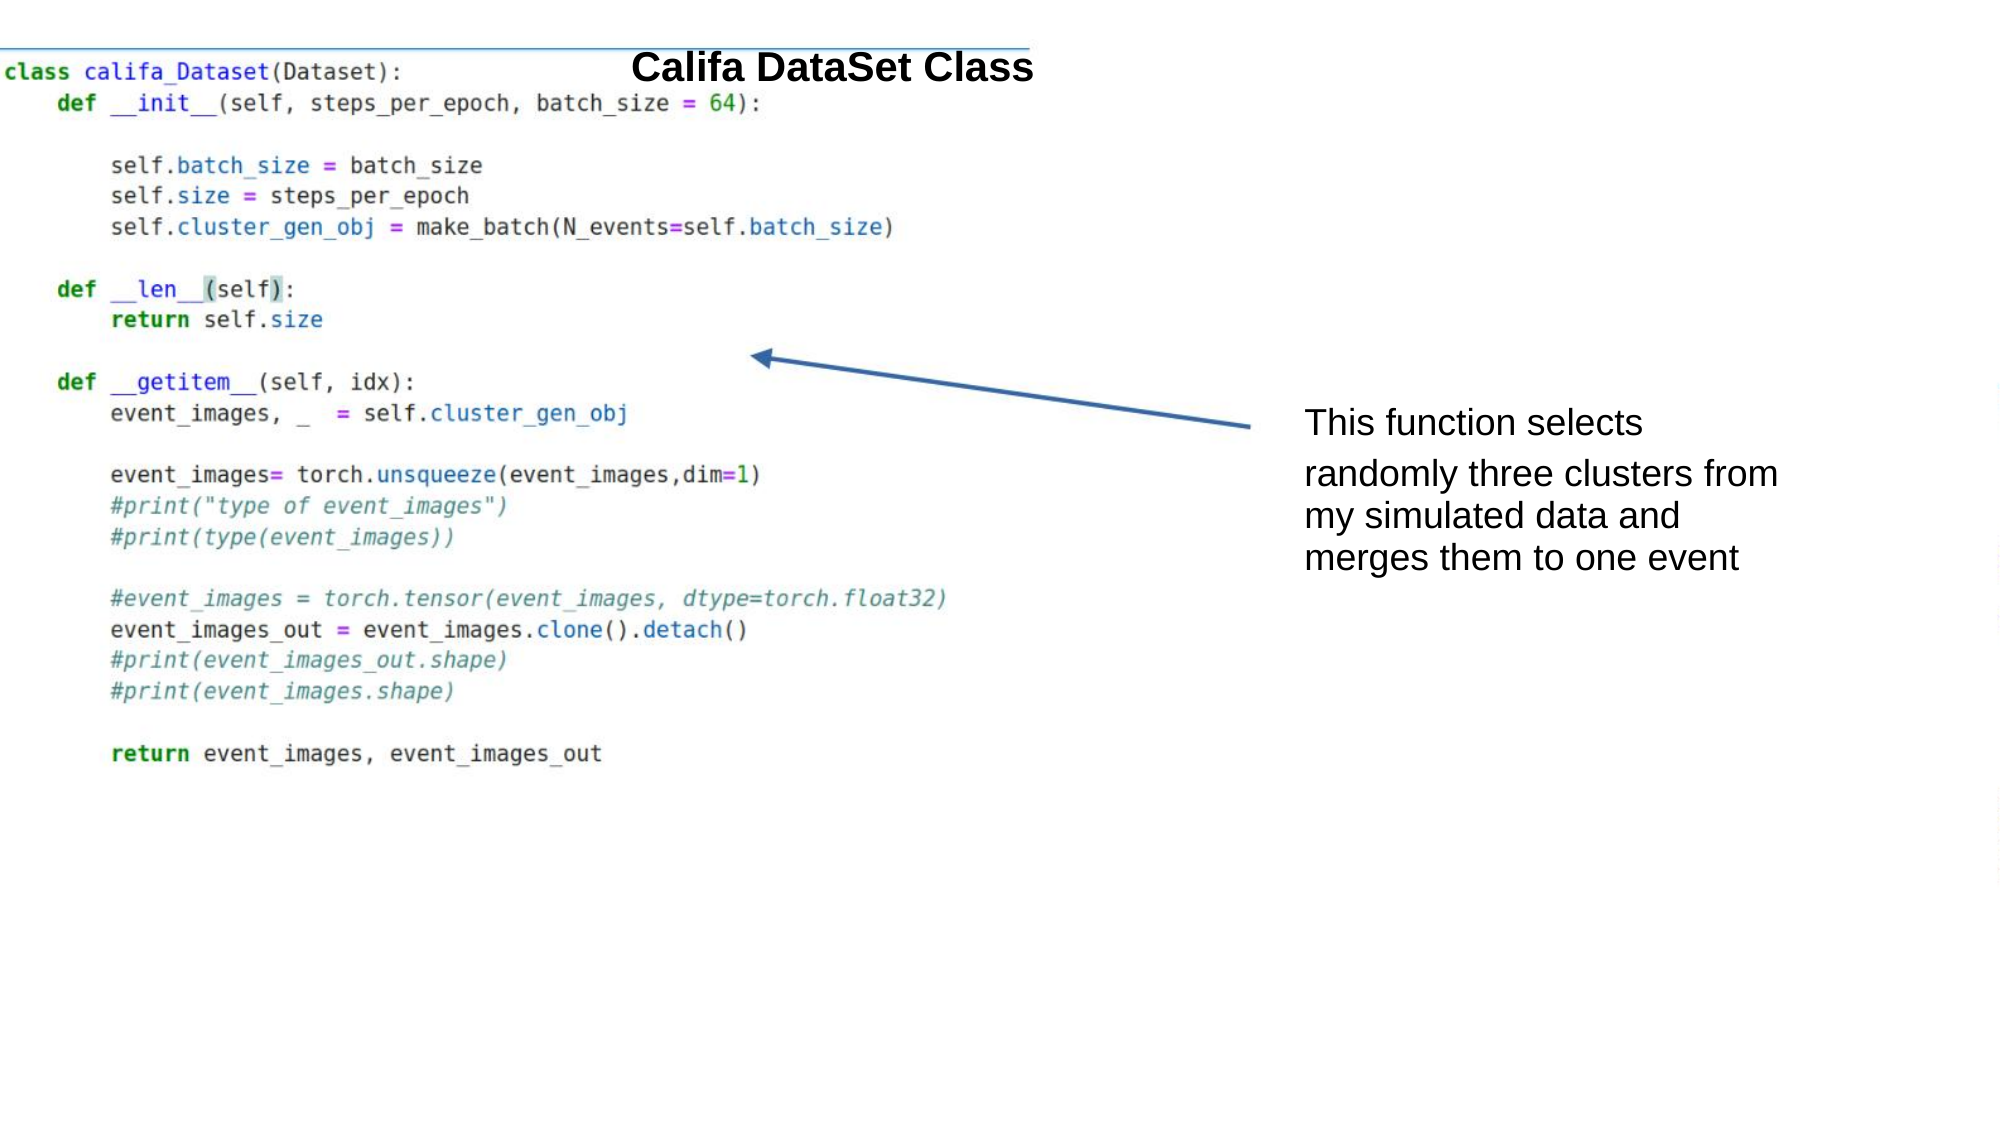

Califa DataSet Class
This function selects
randomly three clusters from
my simulated data and
merges them to one event